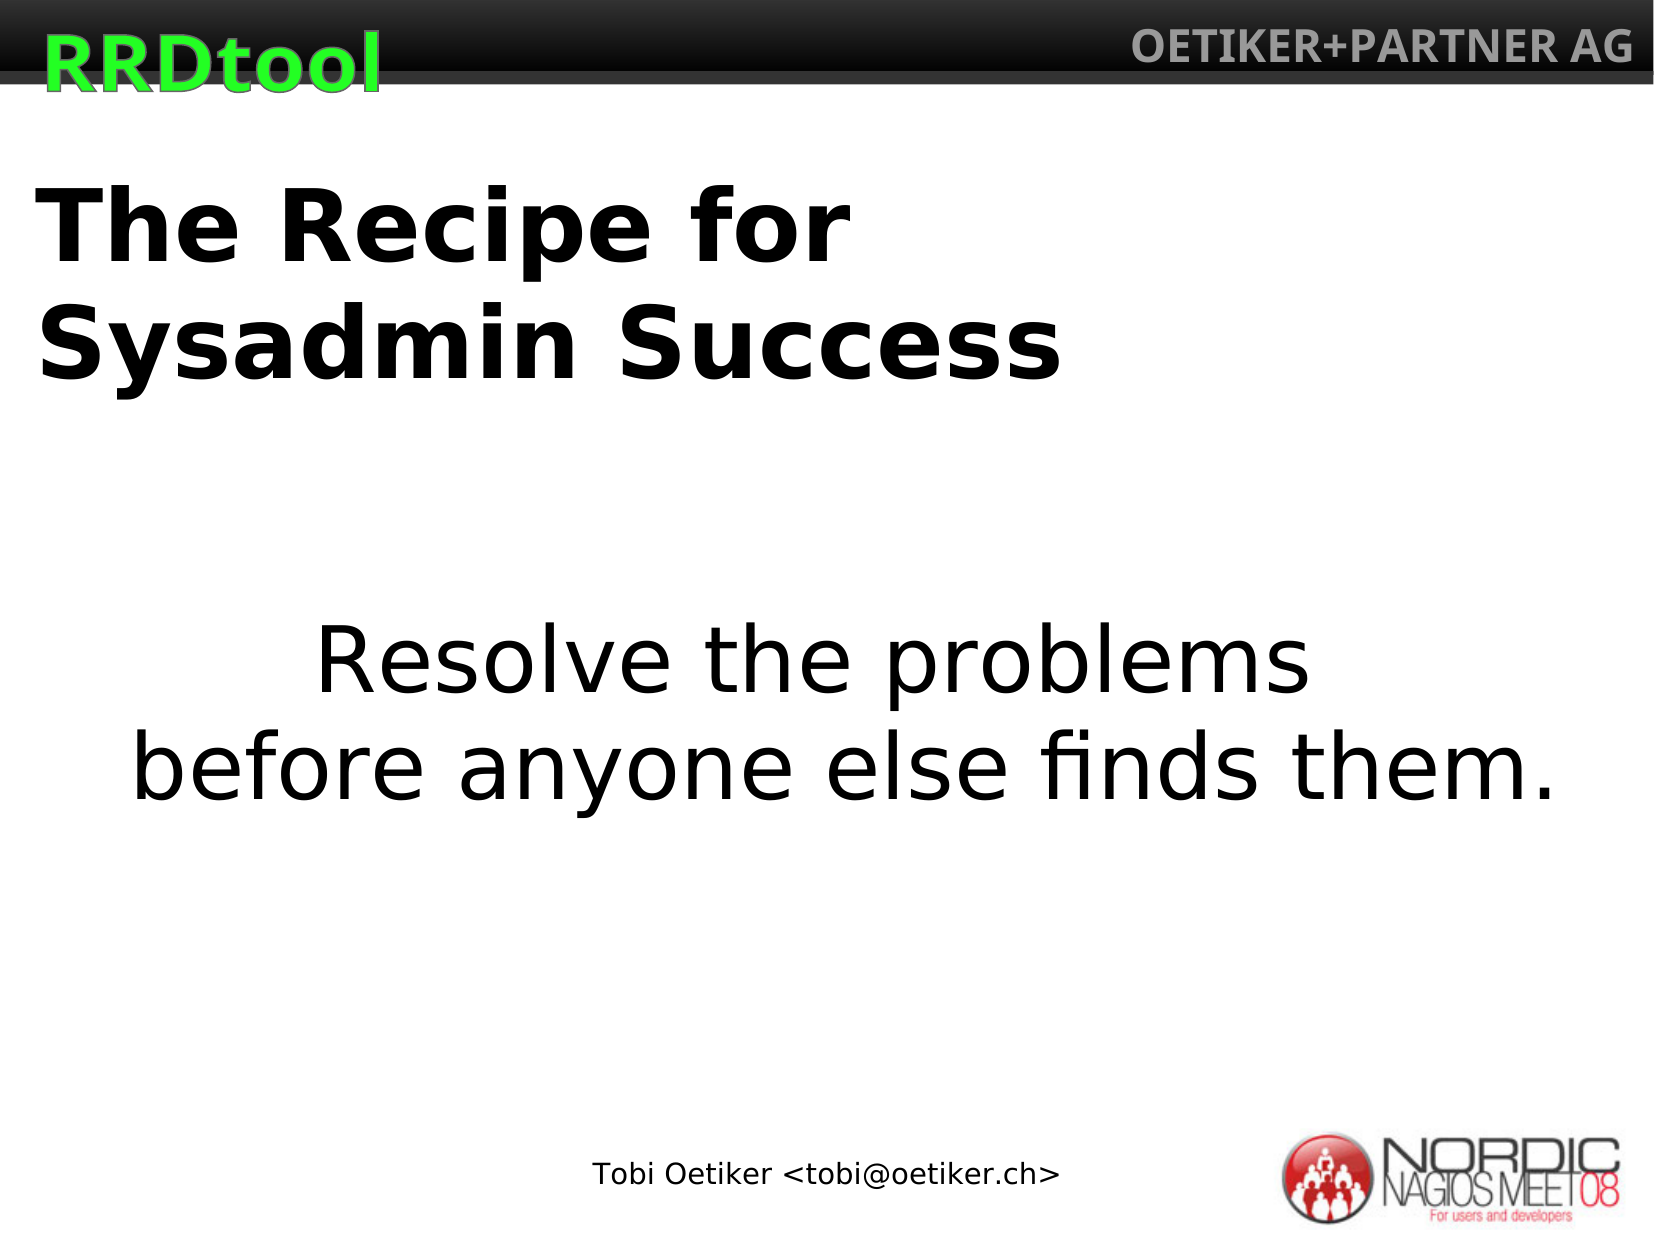

# The Recipe for Sysadmin Success
Resolve the problems
before anyone else finds them.